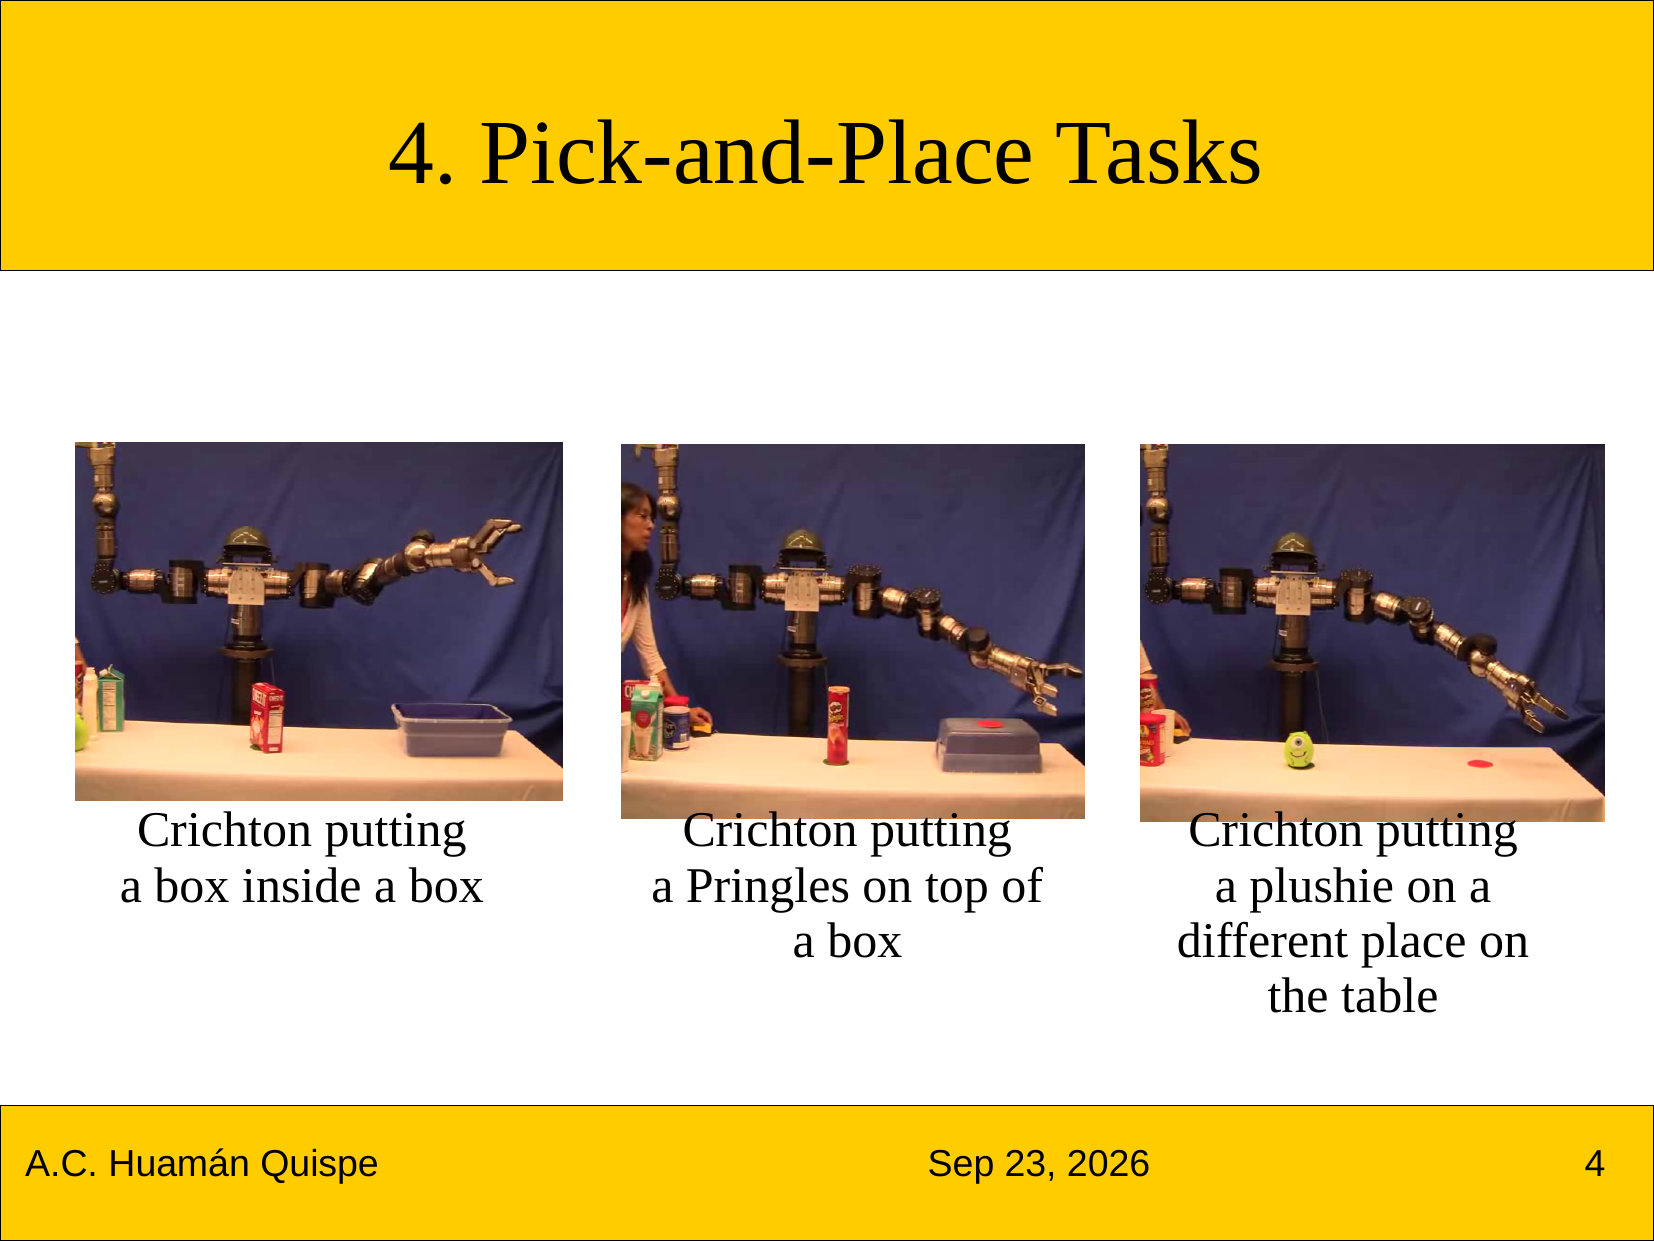

# 4. Pick-and-Place Tasks
Crichton putting
a box inside a box
Crichton putting
a Pringles on top of a box
Crichton putting
a plushie on a different place on the table